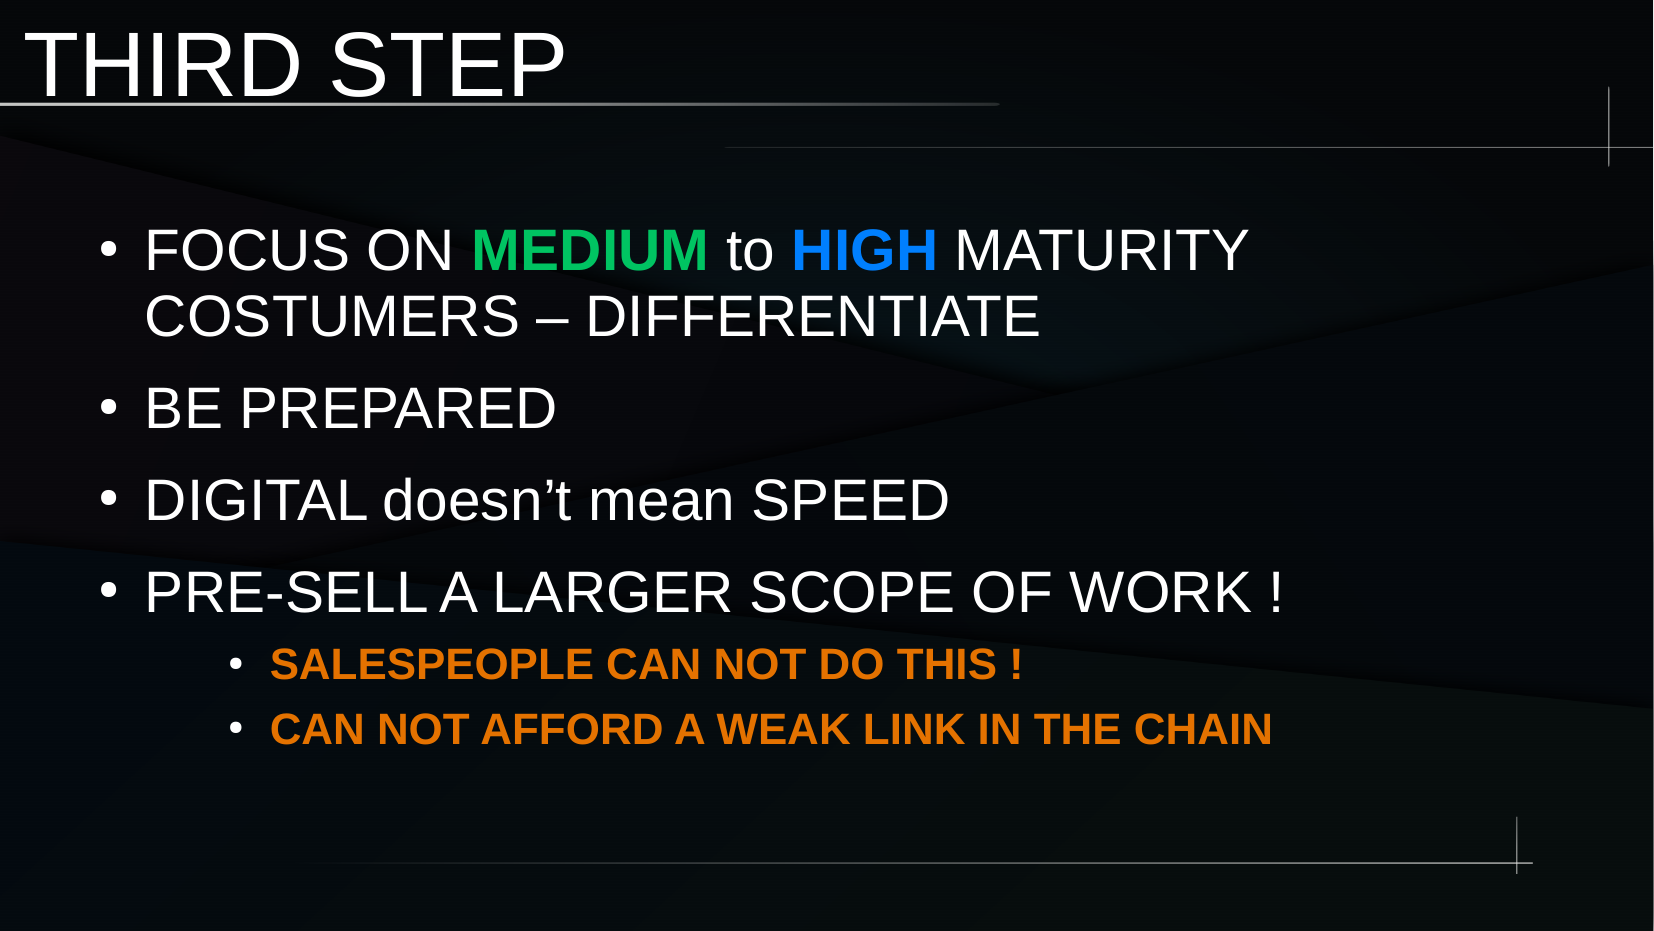

# THIRD STEP
FOCUS ON MEDIUM to HIGH MATURITY COSTUMERS – DIFFERENTIATE
BE PREPARED
DIGITAL doesn’t mean SPEED
PRE-SELL A LARGER SCOPE OF WORK !
SALESPEOPLE CAN NOT DO THIS !
CAN NOT AFFORD A WEAK LINK IN THE CHAIN